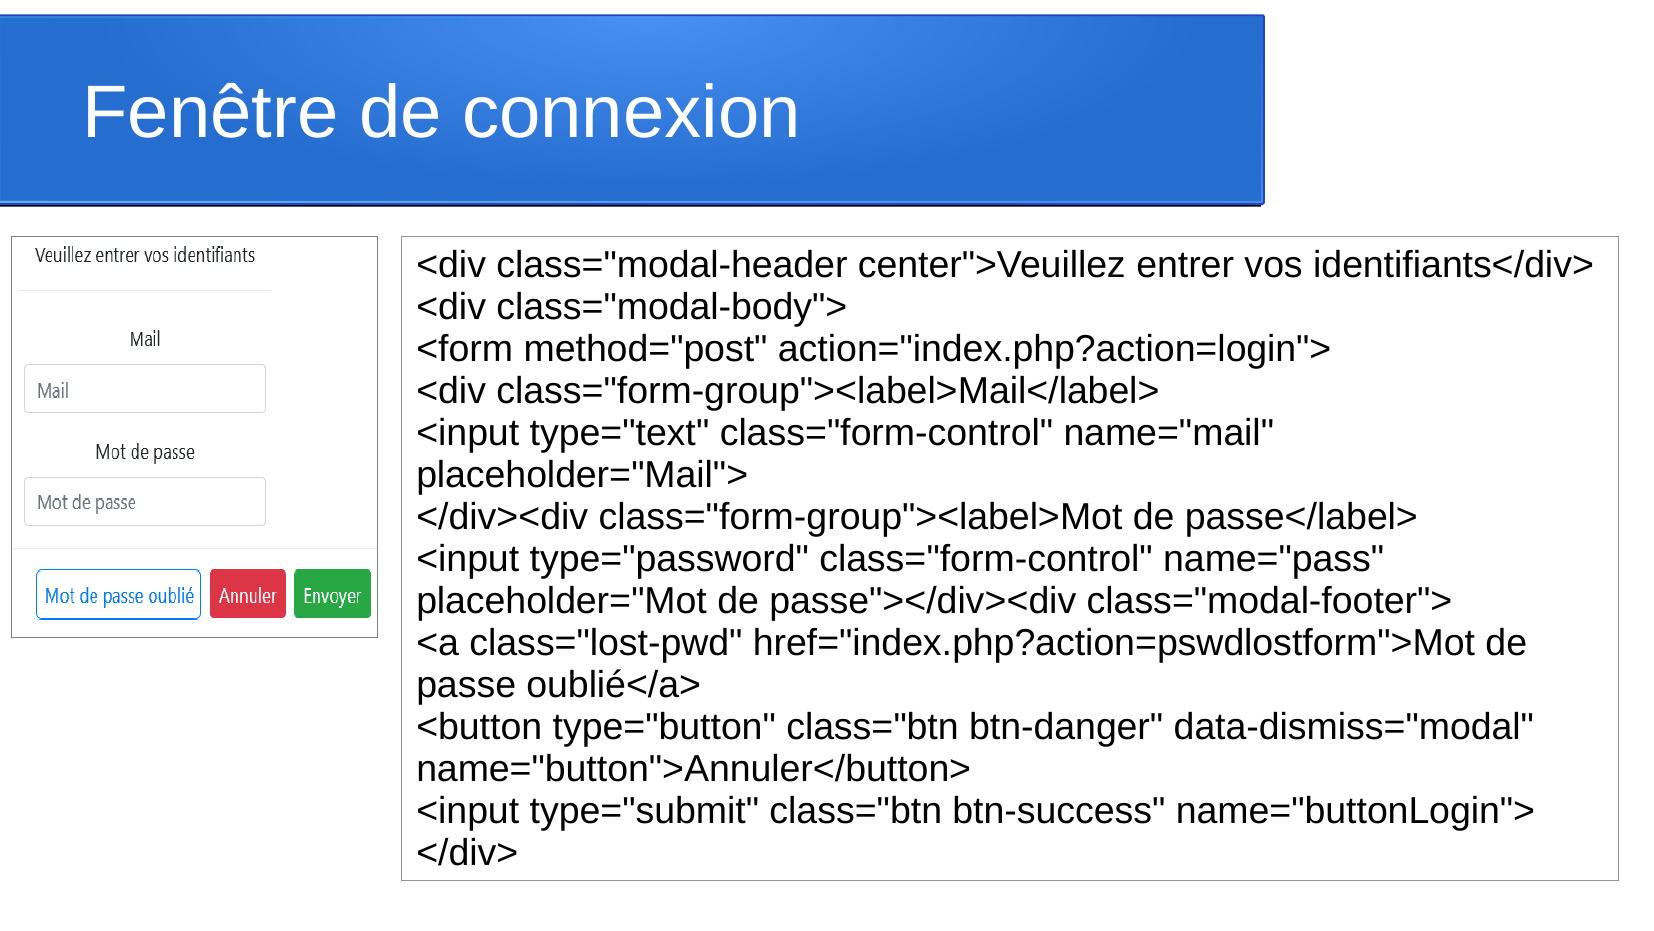

# Fenêtre de connexion
<div class="modal-header center">Veuillez entrer vos identifiants</div>
<div class="modal-body">
<form method="post" action="index.php?action=login">
<div class="form-group"><label>Mail</label>
<input type="text" class="form-control" name="mail" placeholder="Mail">
</div><div class="form-group"><label>Mot de passe</label>
<input type="password" class="form-control" name="pass" placeholder="Mot de passe"></div><div class="modal-footer">
<a class="lost-pwd" href="index.php?action=pswdlostform">Mot de passe oublié</a>
<button type="button" class="btn btn-danger" data-dismiss="modal" name="button">Annuler</button>
<input type="submit" class="btn btn-success" name="buttonLogin">
</div>